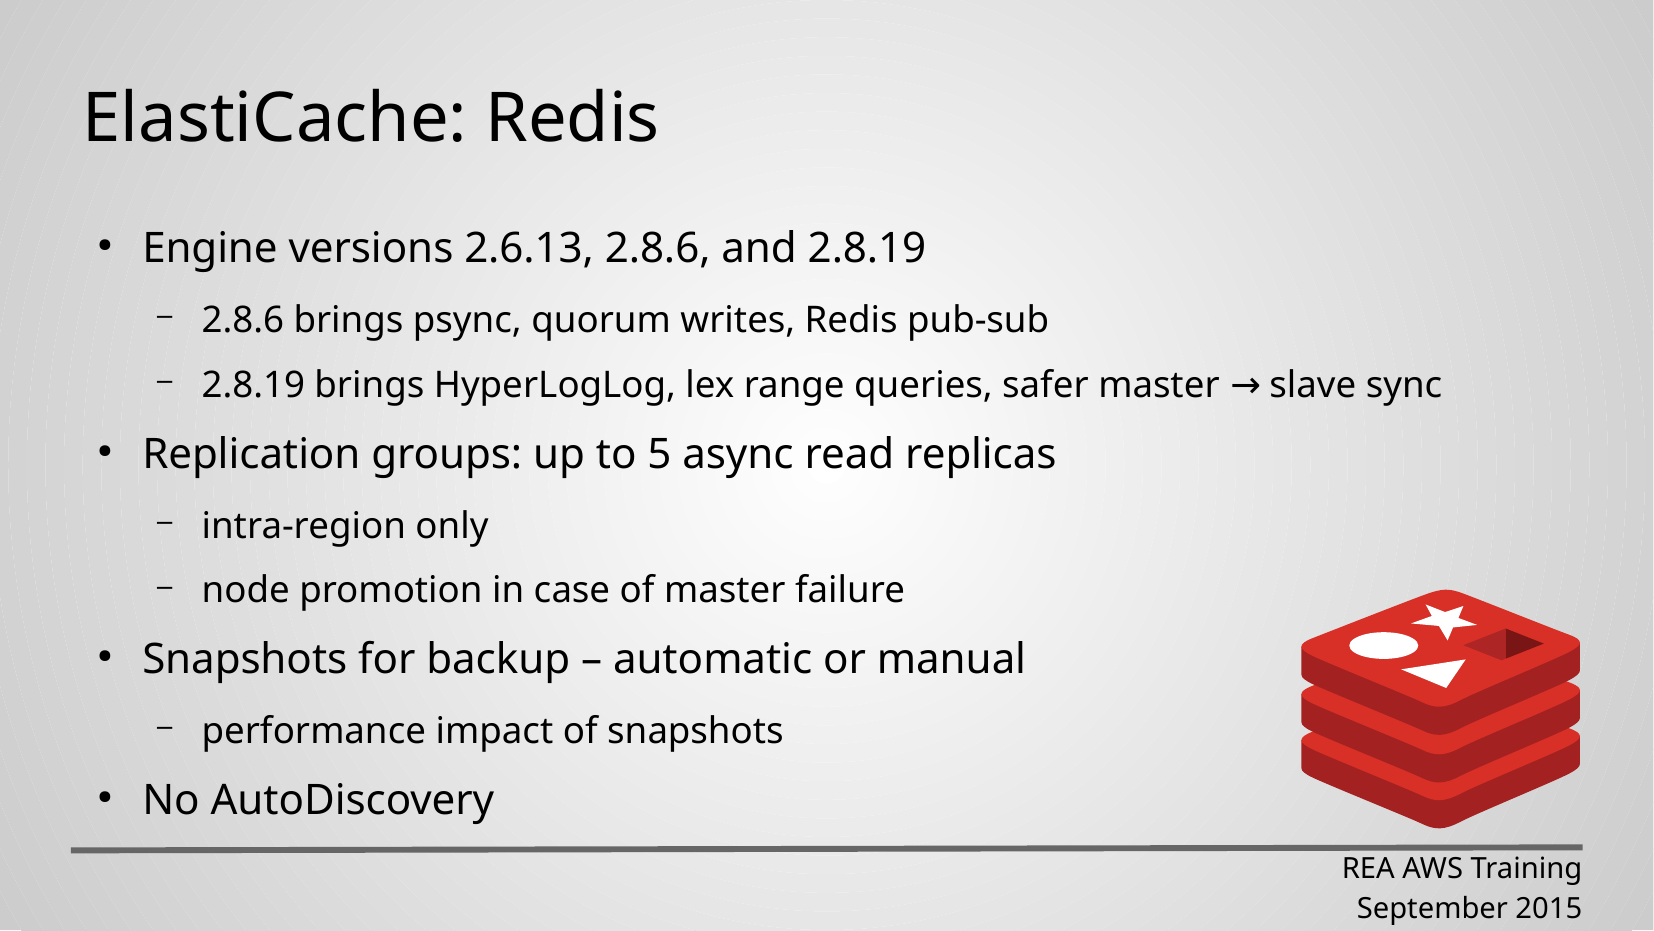

# ElastiCache: Redis
Engine versions 2.6.13, 2.8.6, and 2.8.19
2.8.6 brings psync, quorum writes, Redis pub-sub
2.8.19 brings HyperLogLog, lex range queries, safer master → slave sync
Replication groups: up to 5 async read replicas
intra-region only
node promotion in case of master failure
Snapshots for backup – automatic or manual
performance impact of snapshots
No AutoDiscovery